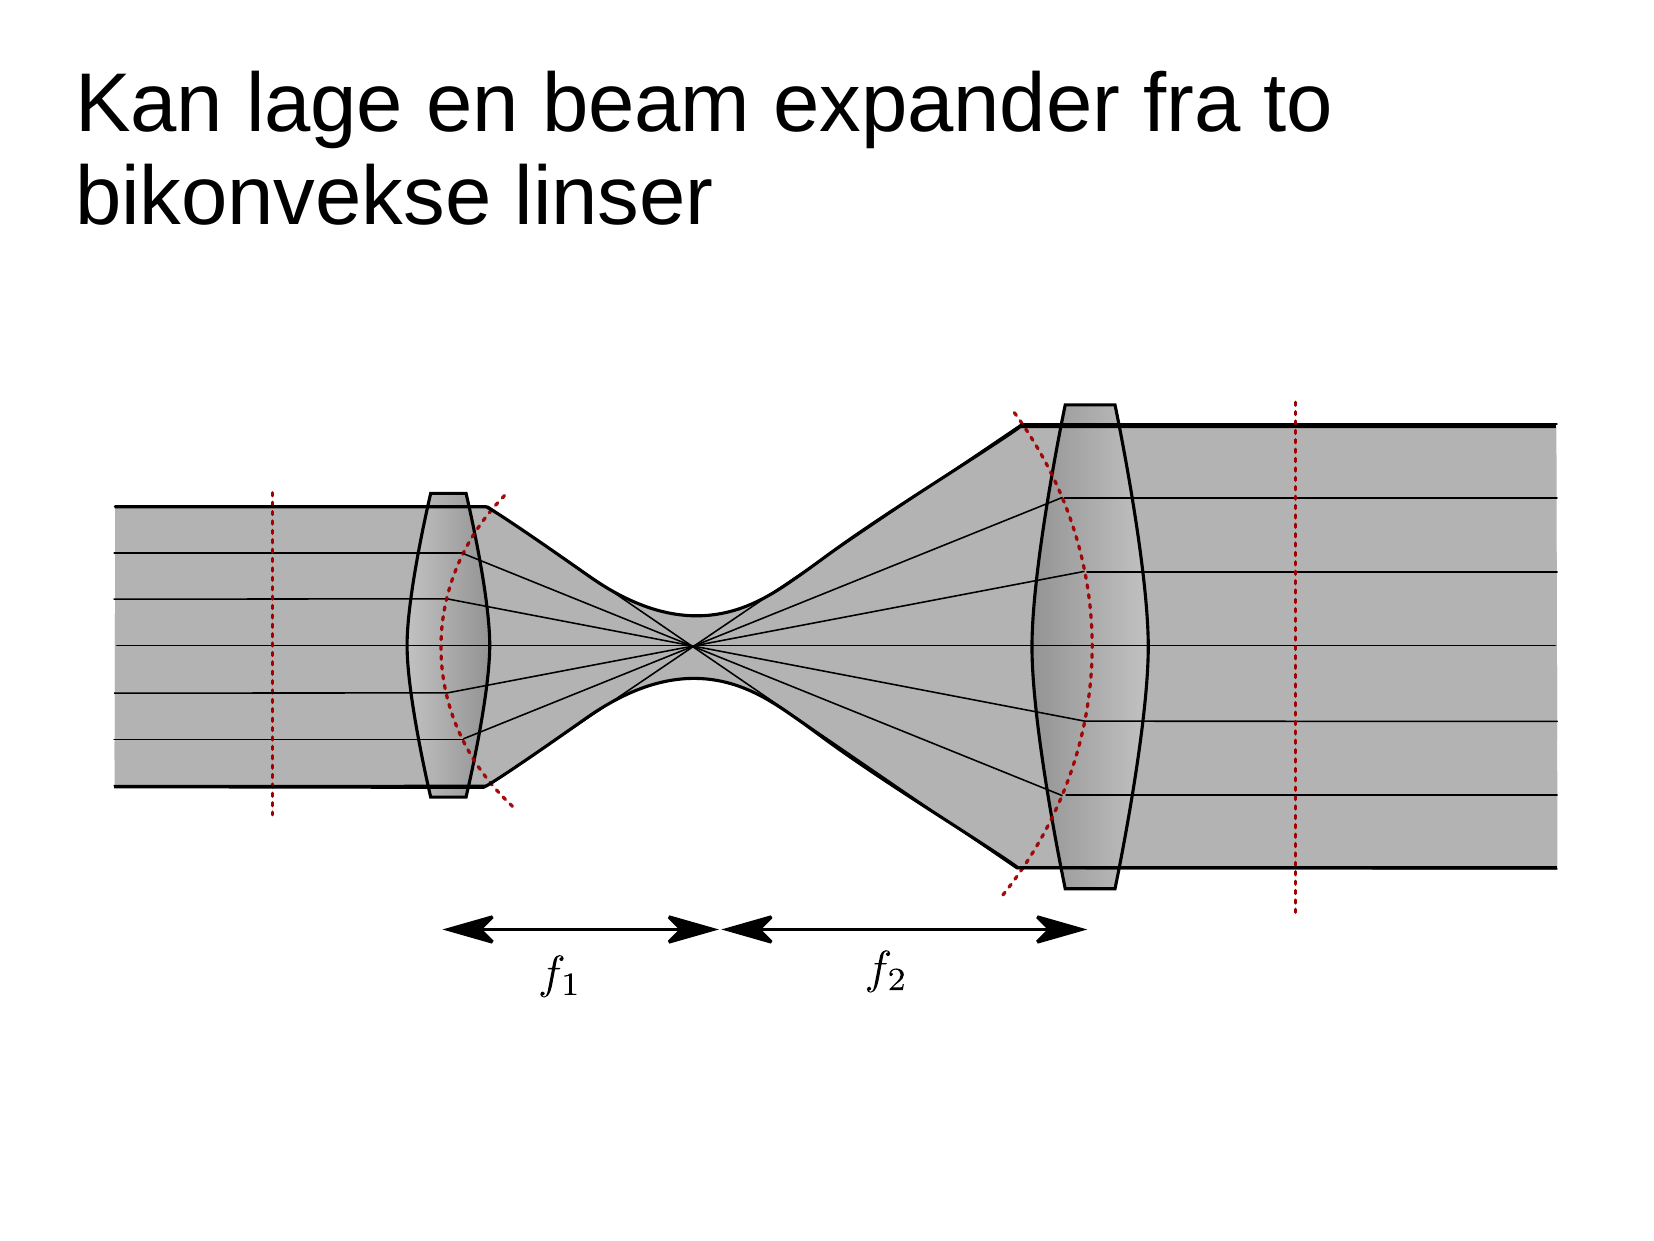

# Kan lage en beam expander fra to bikonvekse linser